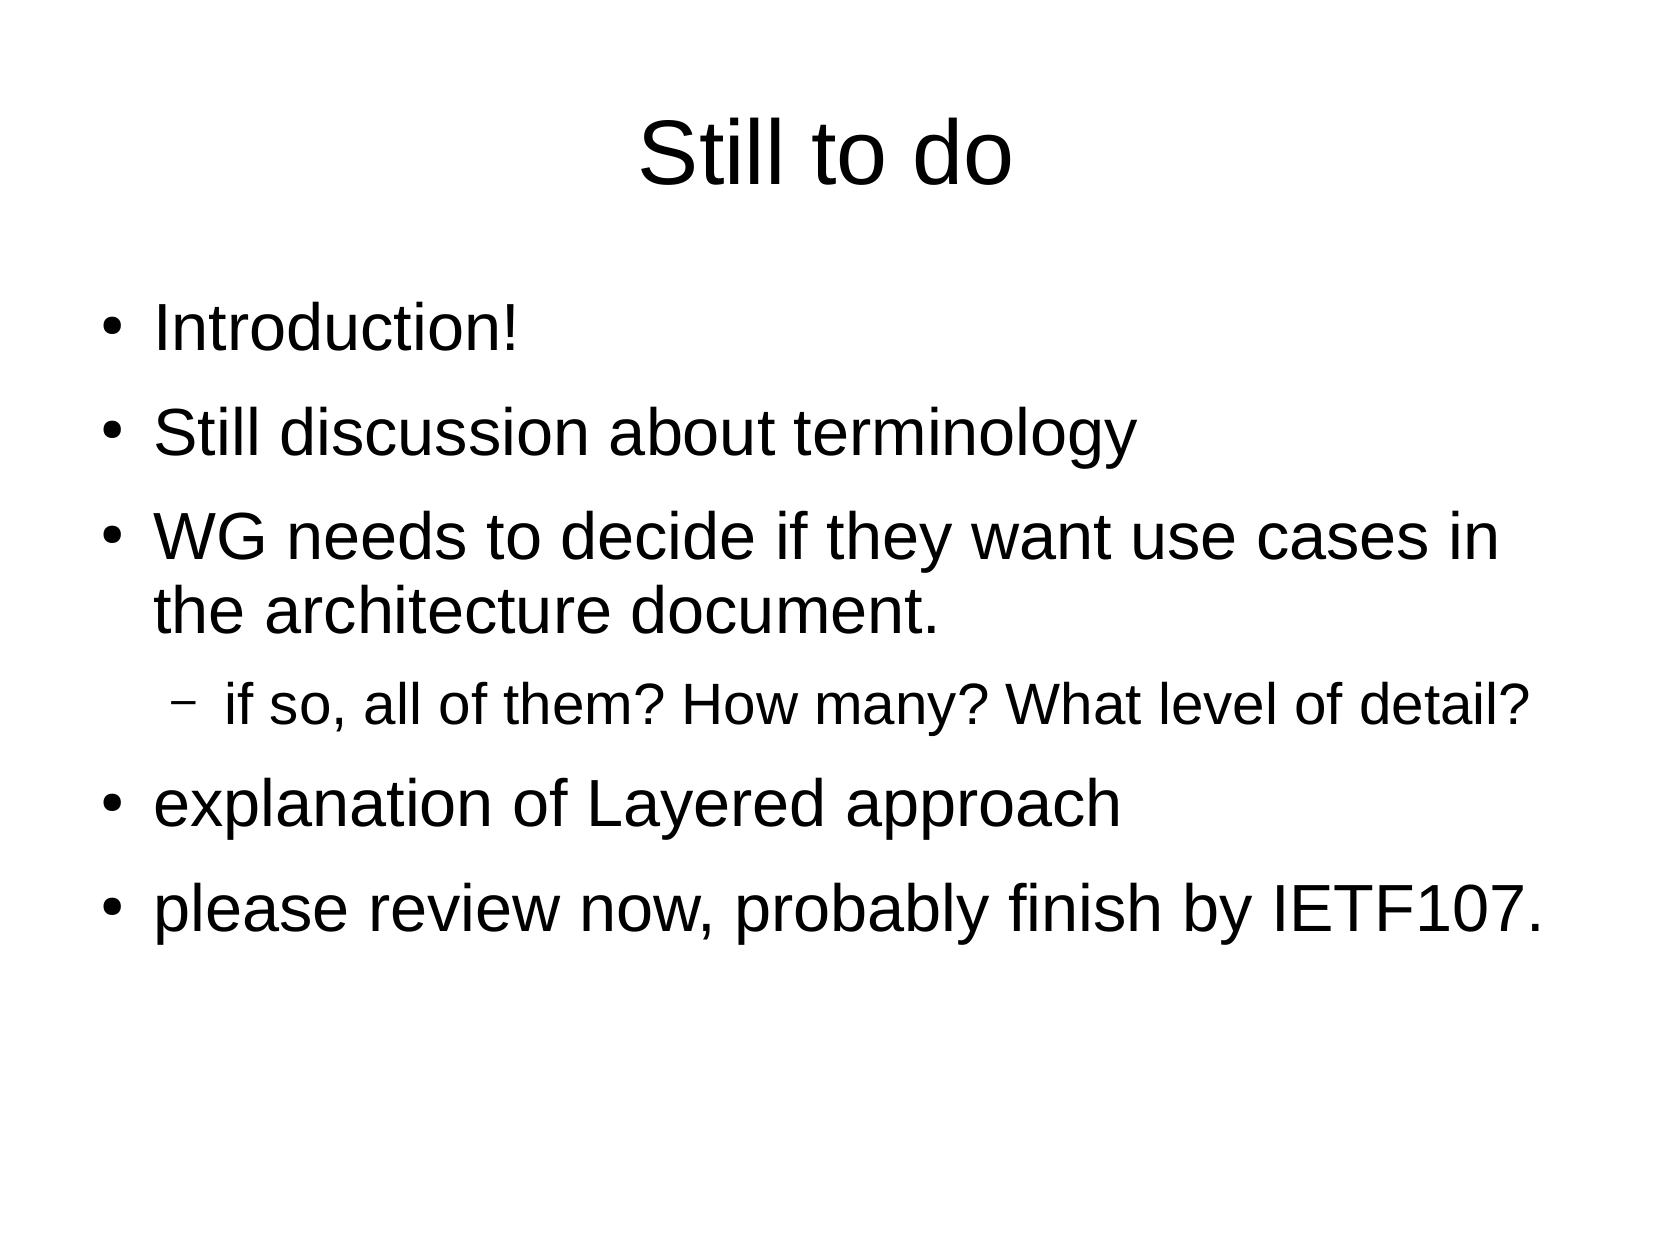

# Still to do
Introduction!
Still discussion about terminology
WG needs to decide if they want use cases in the architecture document.
if so, all of them? How many? What level of detail?
explanation of Layered approach
please review now, probably finish by IETF107.